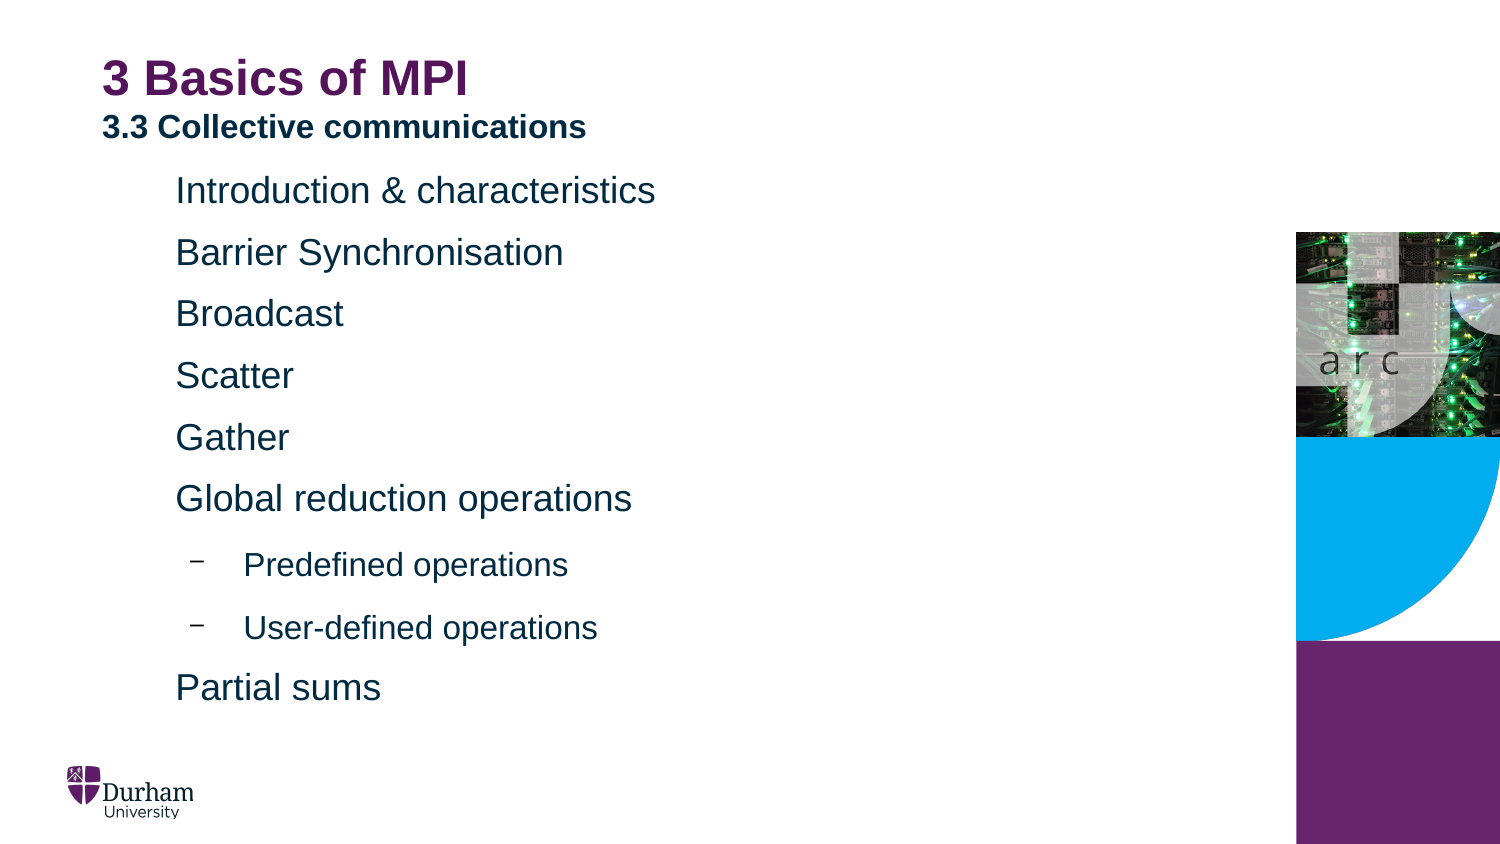

# 3 Basics of MPI 3.3 Collective communications
	Introduction & characteristics
	Barrier Synchronisation
	Broadcast
	Scatter
	Gather
	Global reduction operations
Predefined operations
User-defined operations
	Partial sums